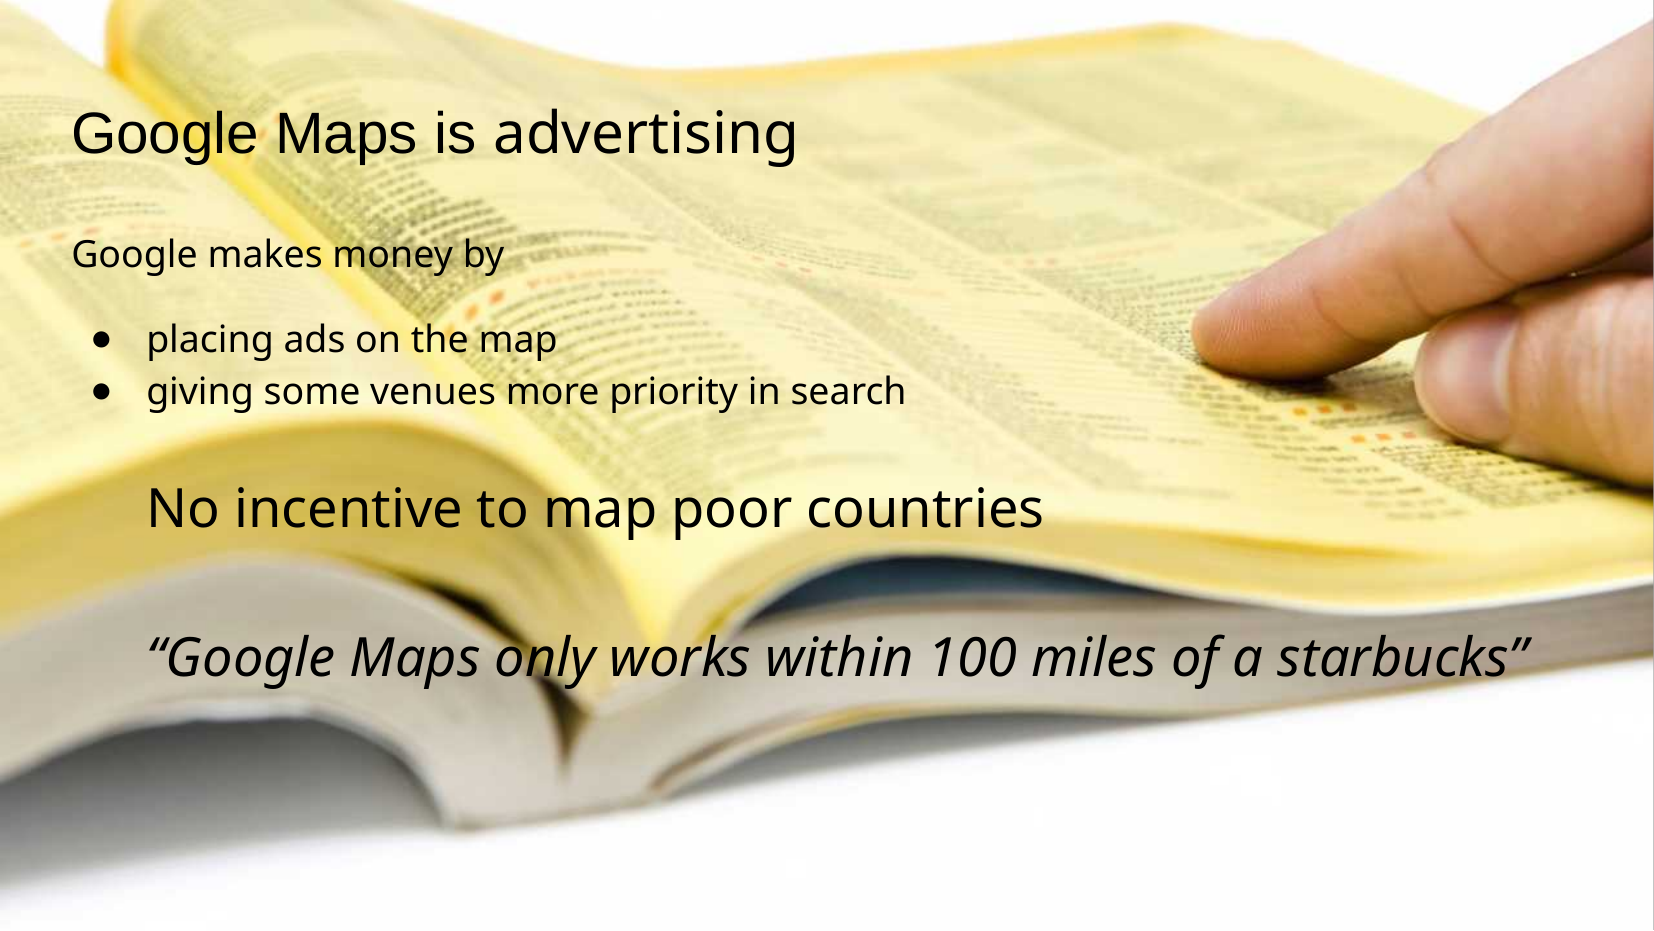

# Google Maps is advertising
Google makes money by
placing ads on the map
giving some venues more priority in search
No incentive to map poor countries
“Google Maps only works within 100 miles of a starbucks”